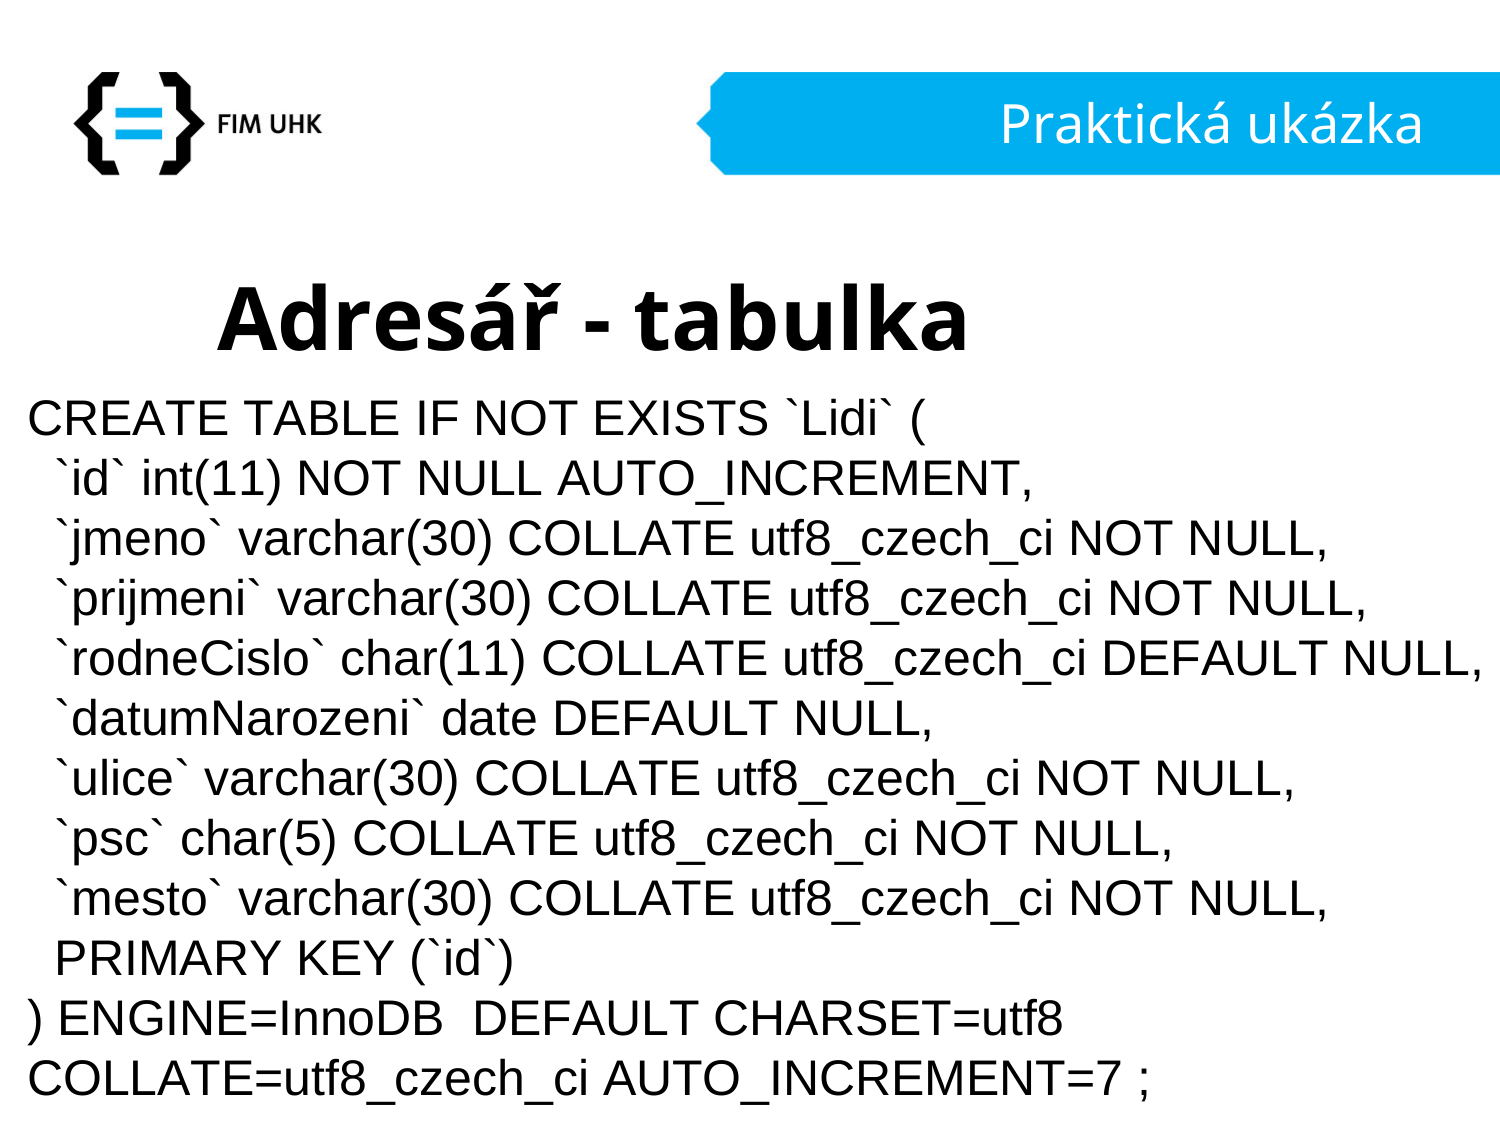

# Praktická ukázka
Adresář - tabulka
CREATE TABLE IF NOT EXISTS `Lidi` (
 `id` int(11) NOT NULL AUTO_INCREMENT,
 `jmeno` varchar(30) COLLATE utf8_czech_ci NOT NULL,
 `prijmeni` varchar(30) COLLATE utf8_czech_ci NOT NULL,
 `rodneCislo` char(11) COLLATE utf8_czech_ci DEFAULT NULL,
 `datumNarozeni` date DEFAULT NULL,
 `ulice` varchar(30) COLLATE utf8_czech_ci NOT NULL,
 `psc` char(5) COLLATE utf8_czech_ci NOT NULL,
 `mesto` varchar(30) COLLATE utf8_czech_ci NOT NULL,
 PRIMARY KEY (`id`)
) ENGINE=InnoDB DEFAULT CHARSET=utf8 COLLATE=utf8_czech_ci AUTO_INCREMENT=7 ;